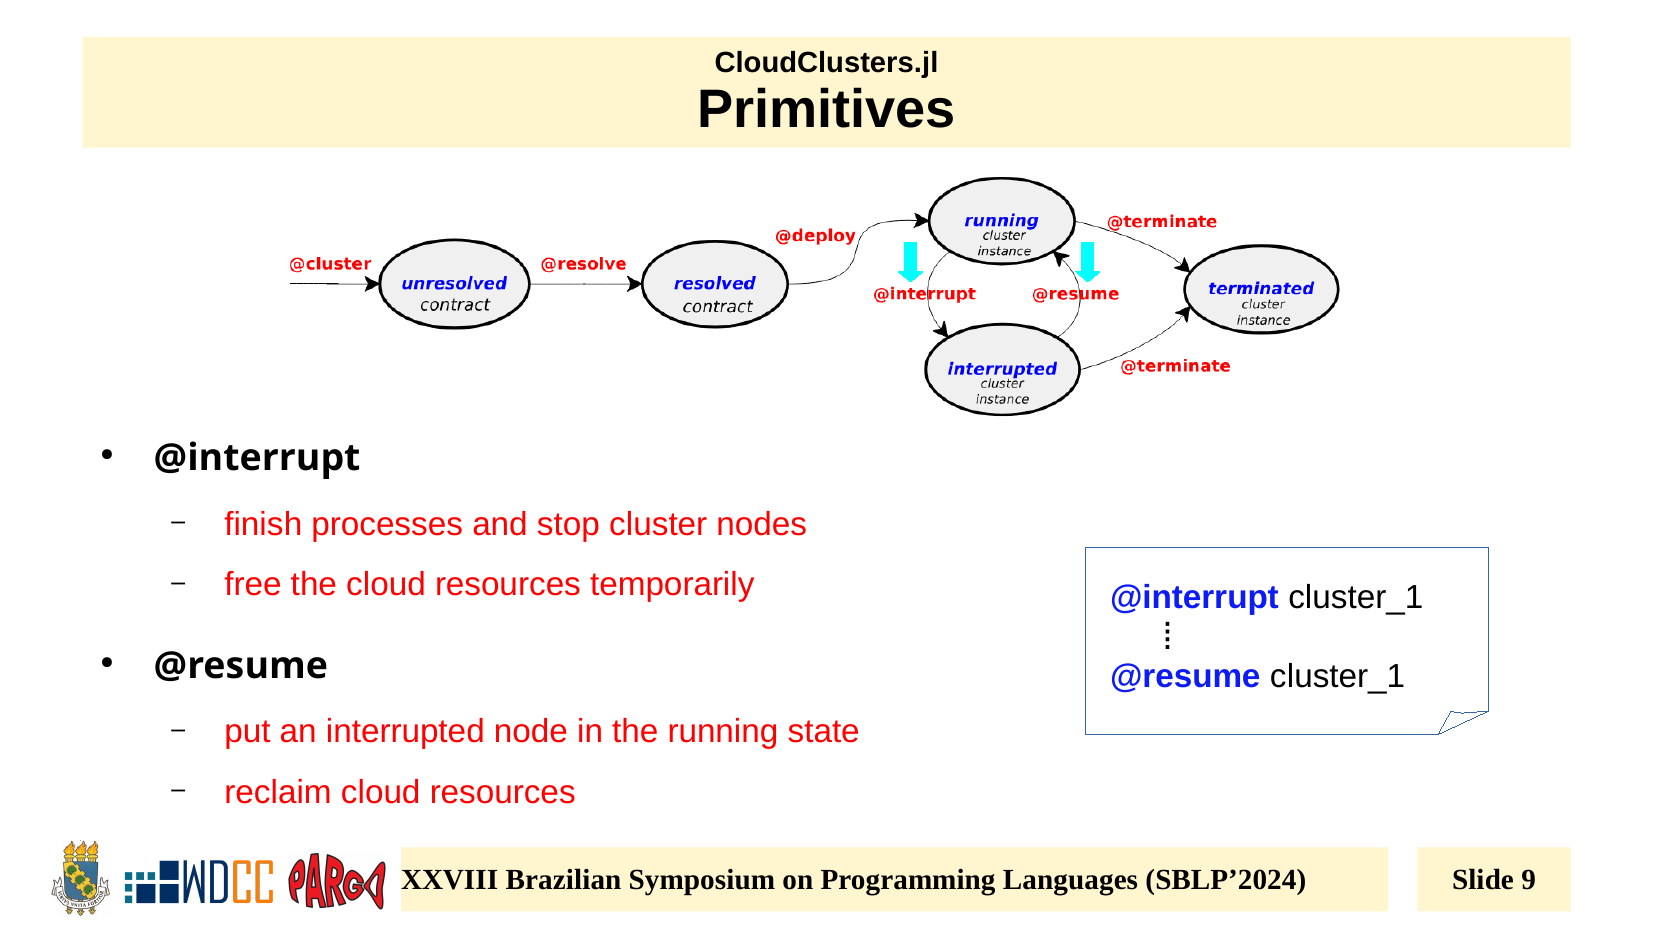

# CloudClusters.jl Primitives
@interrupt
finish processes and stop cluster nodes
free the cloud resources temporarily
@resume
put an interrupted node in the running state
reclaim cloud resources
@interrupt cluster_1
 ⁞
@resume cluster_1
Computação de Alto Desempenho - ParGO - MDCC/UFC
9